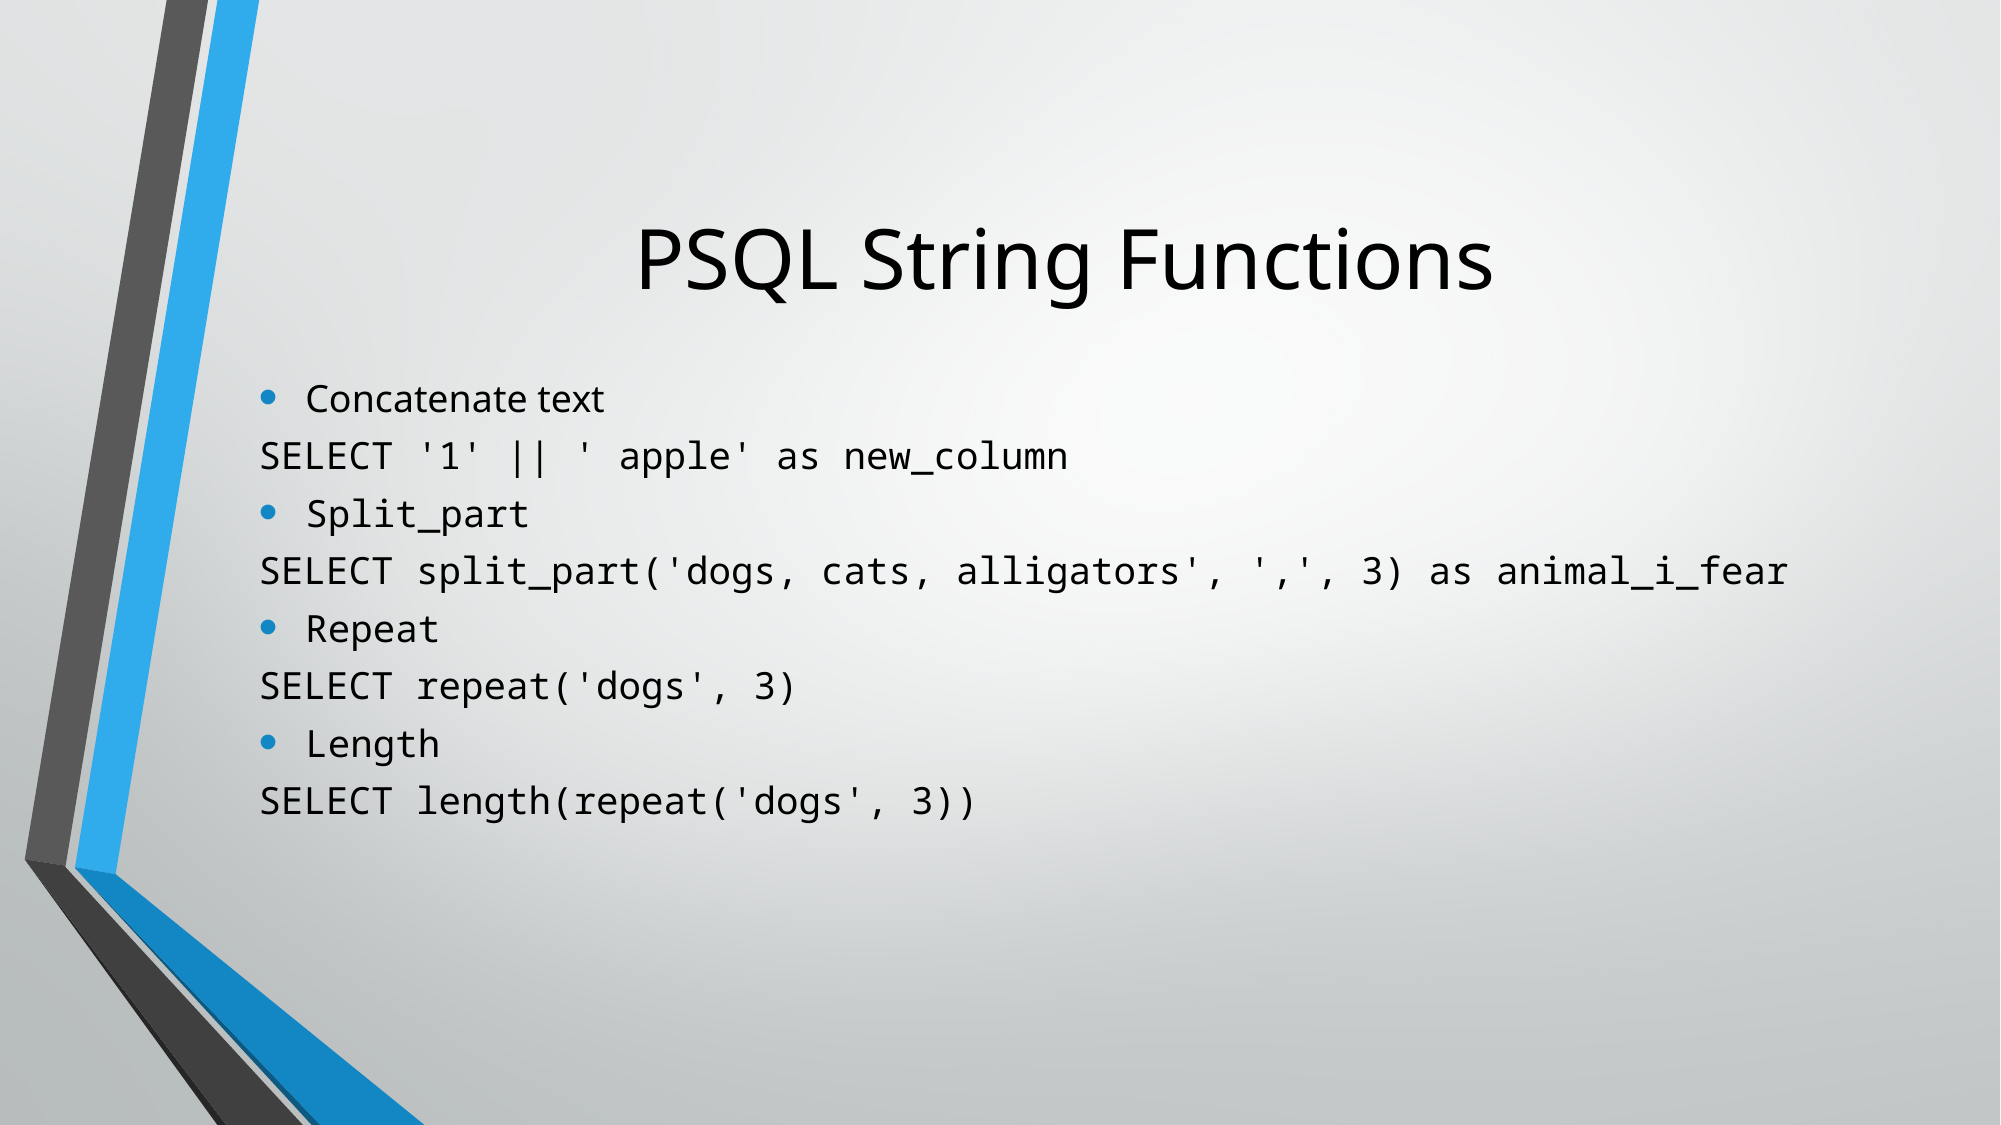

# PSQL String Functions
Concatenate text
SELECT '1' || ' apple' as new_column
Split_part
SELECT split_part('dogs, cats, alligators', ',', 3) as animal_i_fear
Repeat
SELECT repeat('dogs', 3)
Length
SELECT length(repeat('dogs', 3))